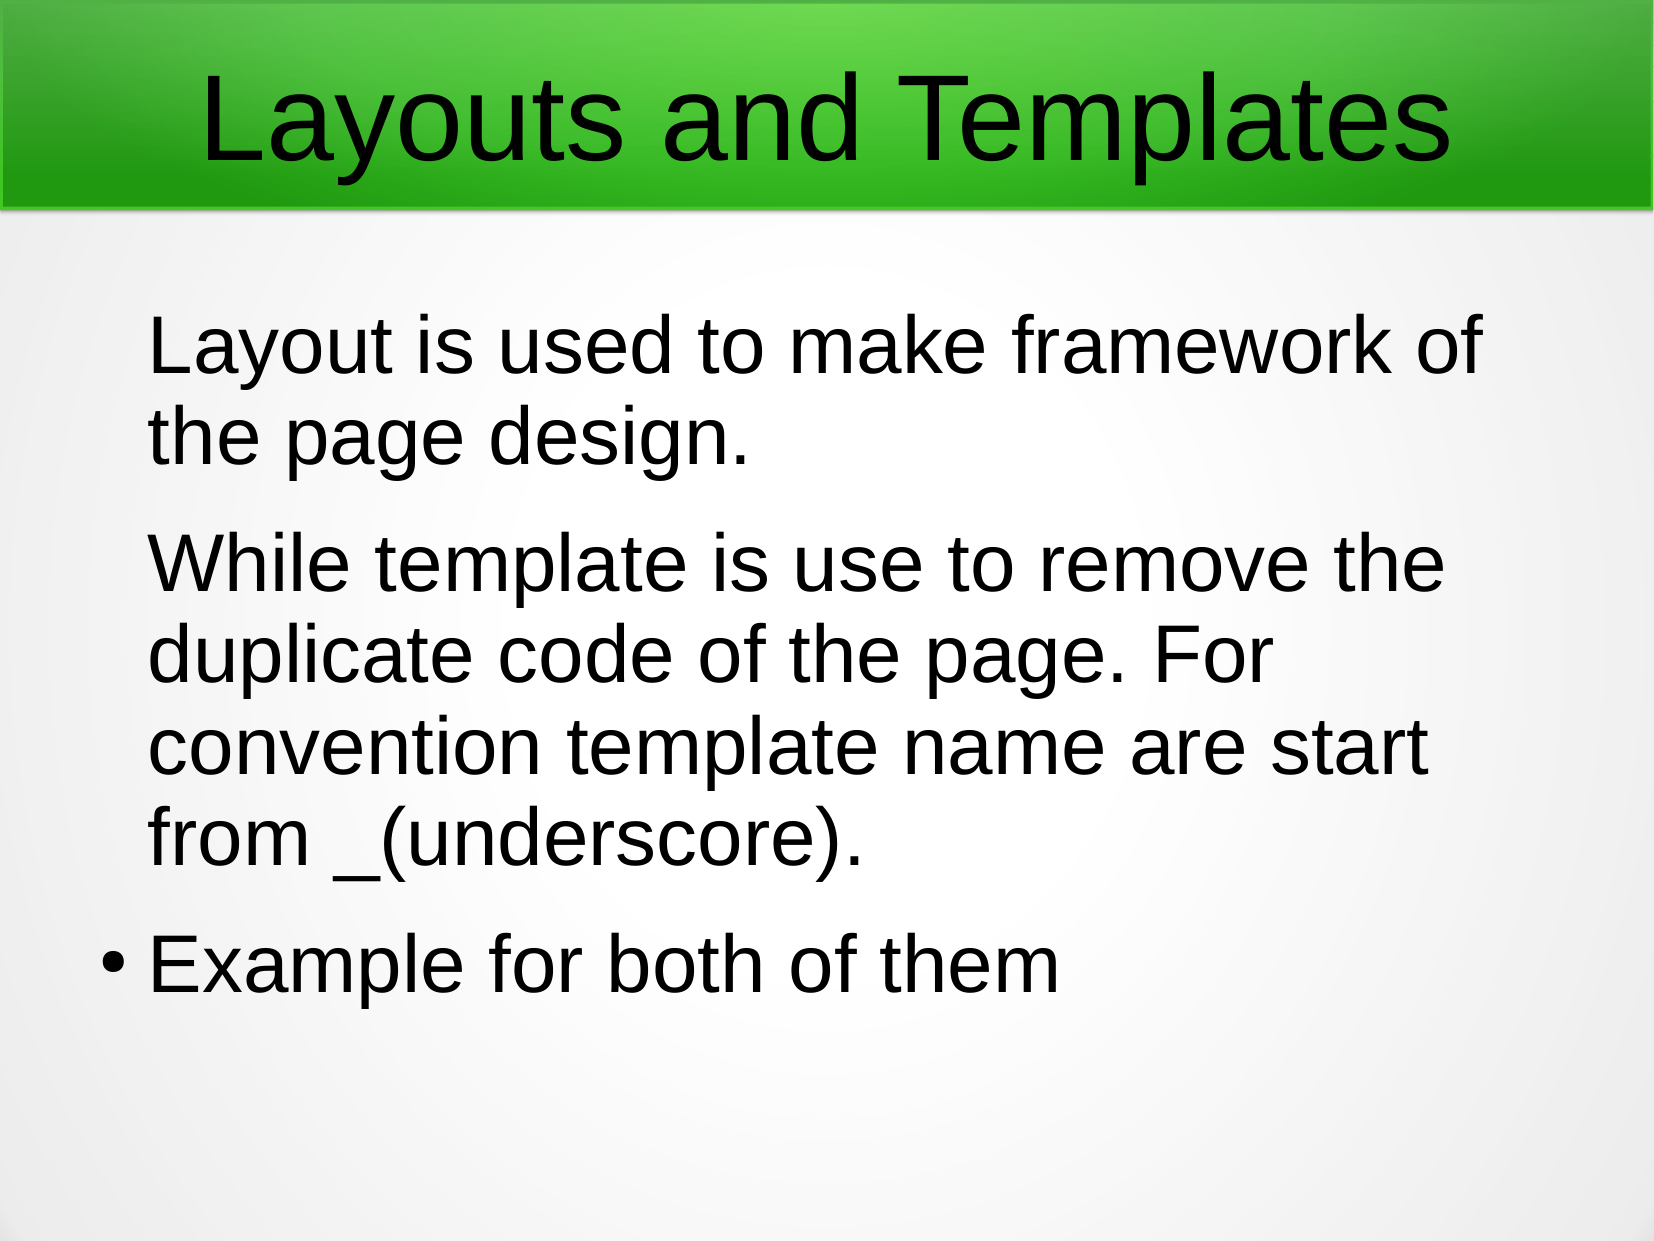

# Layouts and Templates
Layout is used to make framework of the page design.
While template is use to remove the duplicate code of the page. For convention template name are start from _(underscore).
Example for both of them